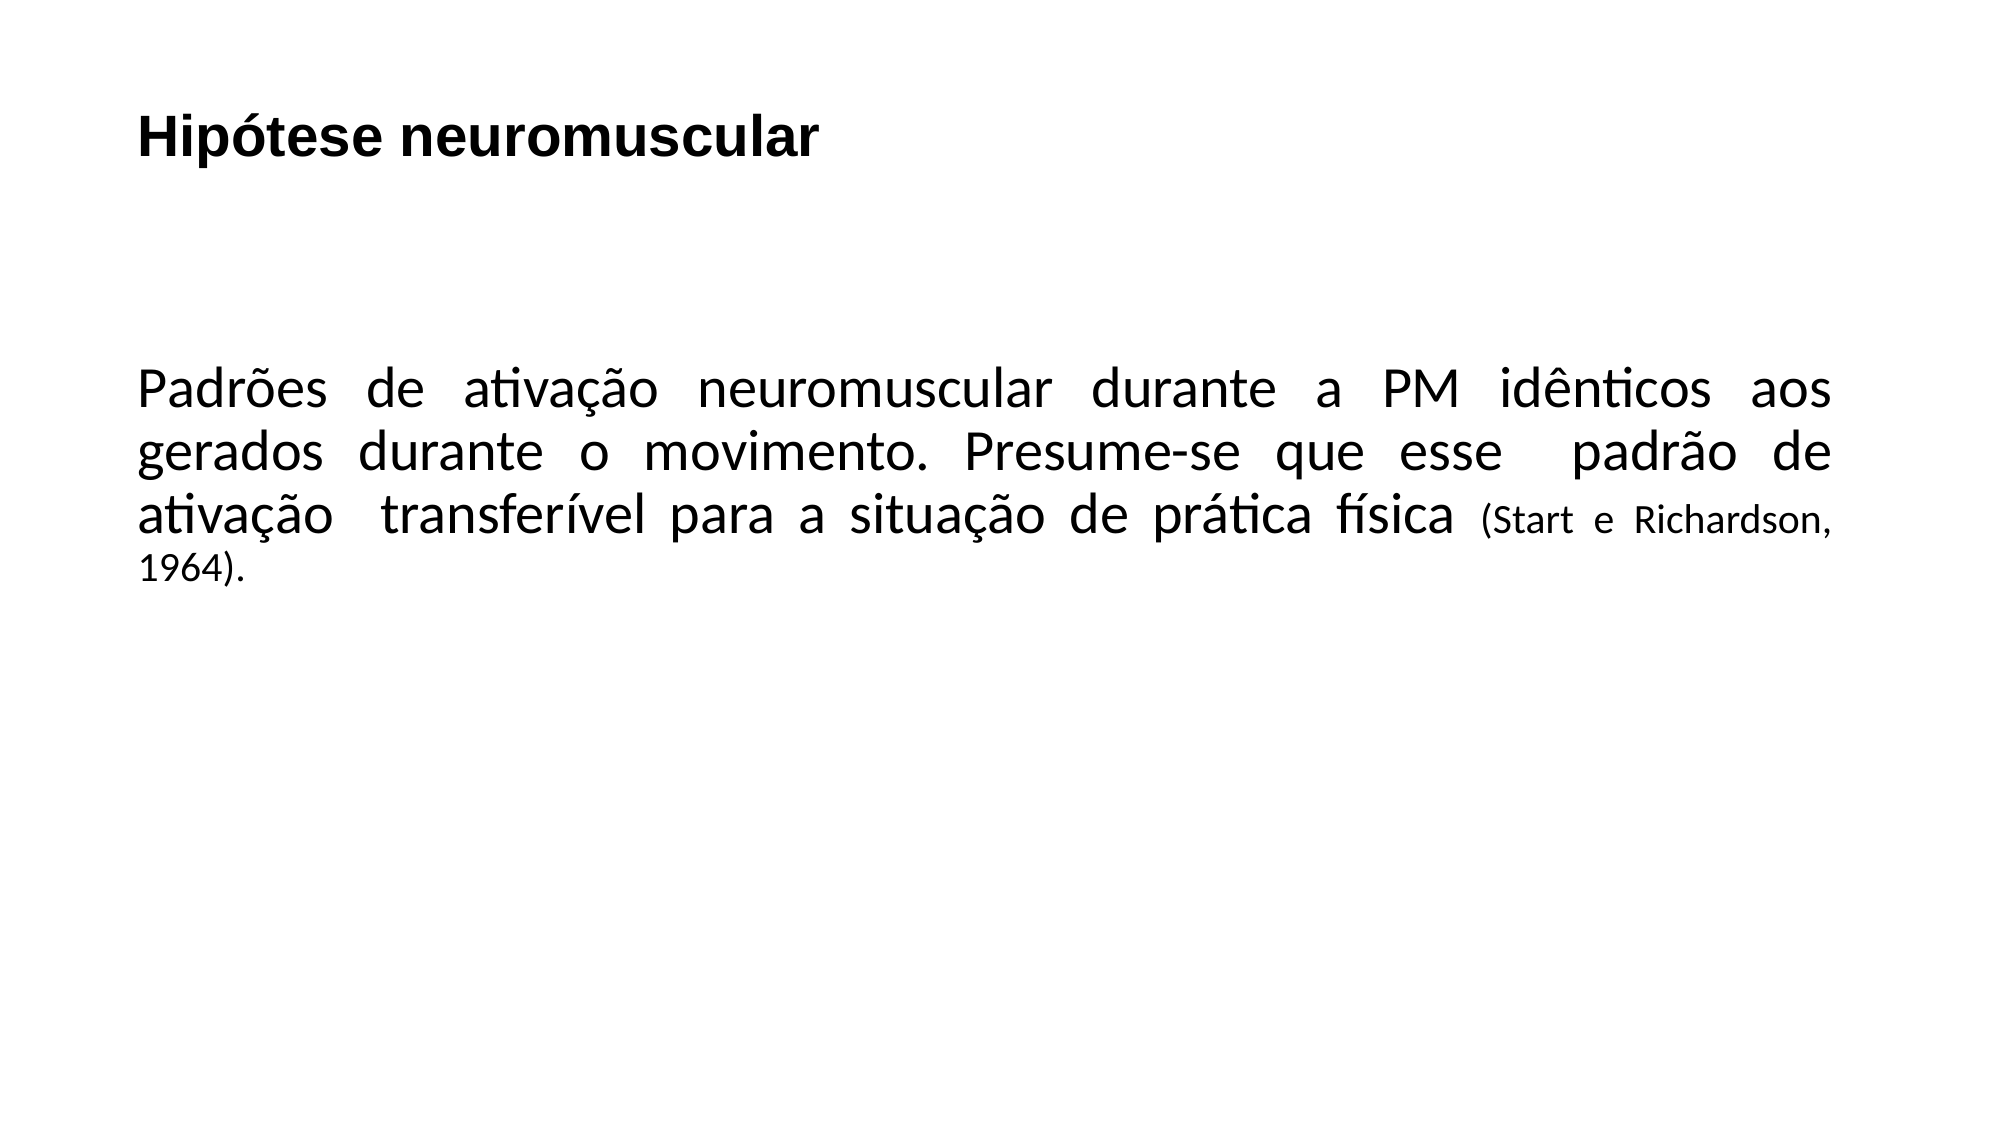

# Hipótese neuromuscular
Padrões de ativação neuromuscular durante a PM idênticos aos gerados durante o movimento. Presume-se que esse padrão de ativação transferível para a situação de prática física (Start e Richardson, 1964).